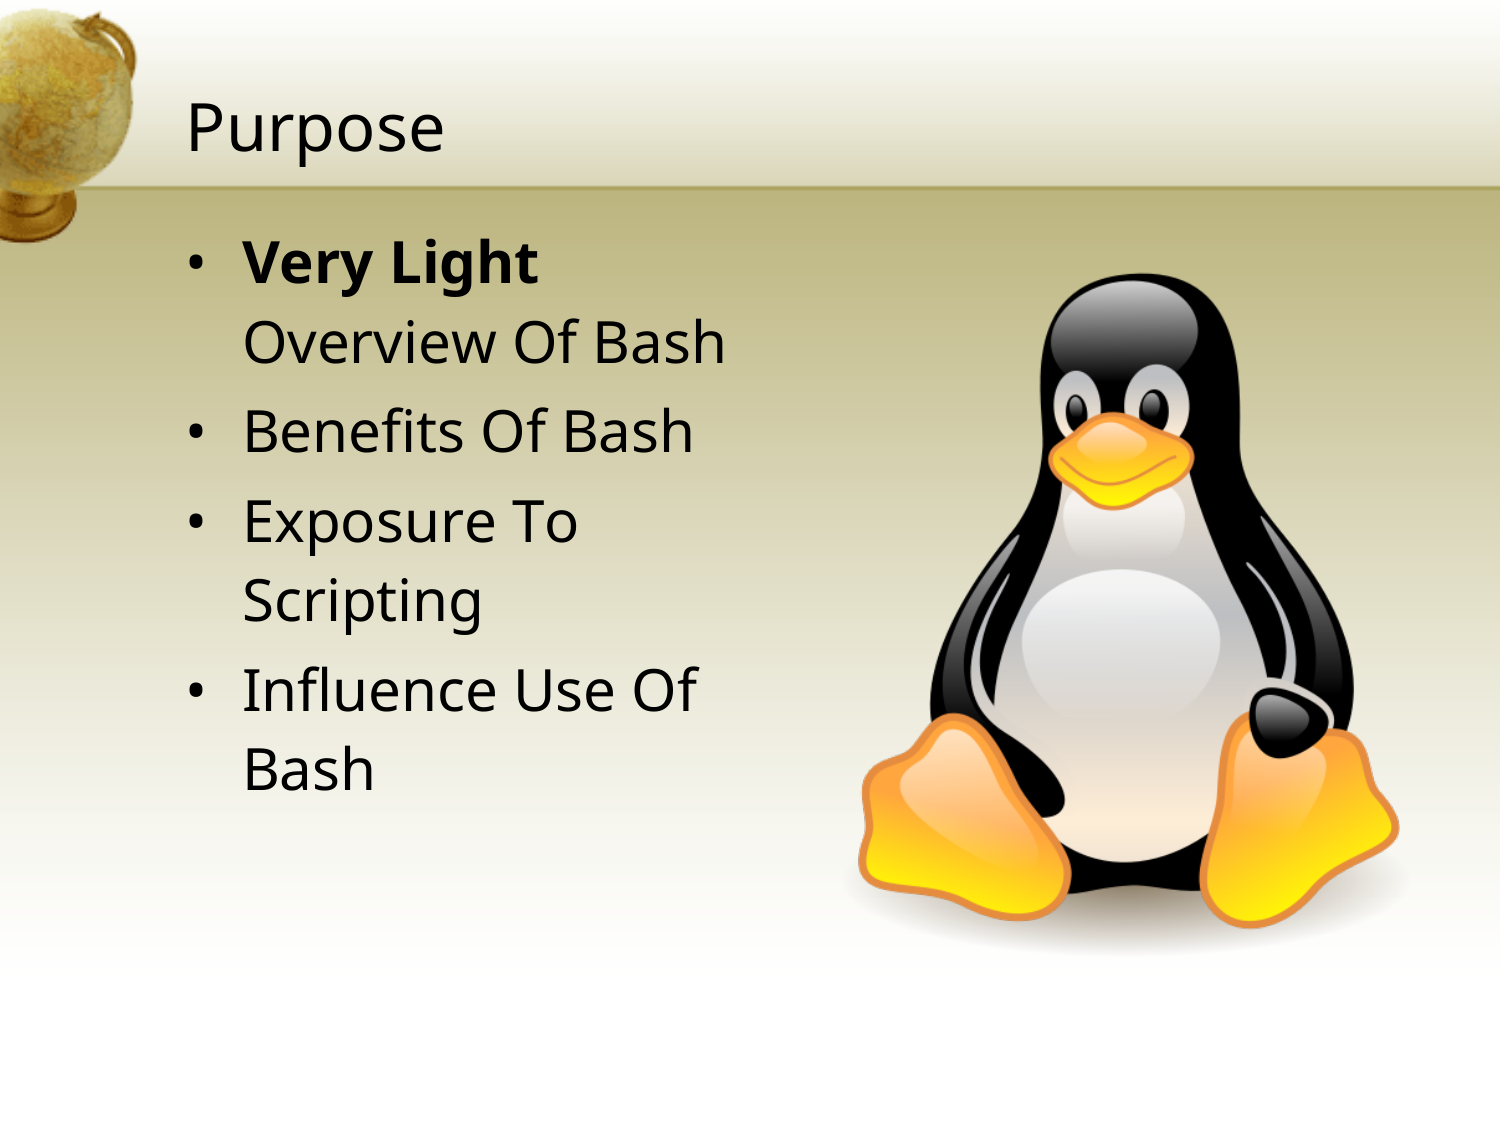

# Purpose
Very Light Overview Of Bash
Benefits Of Bash
Exposure To Scripting
Influence Use Of Bash